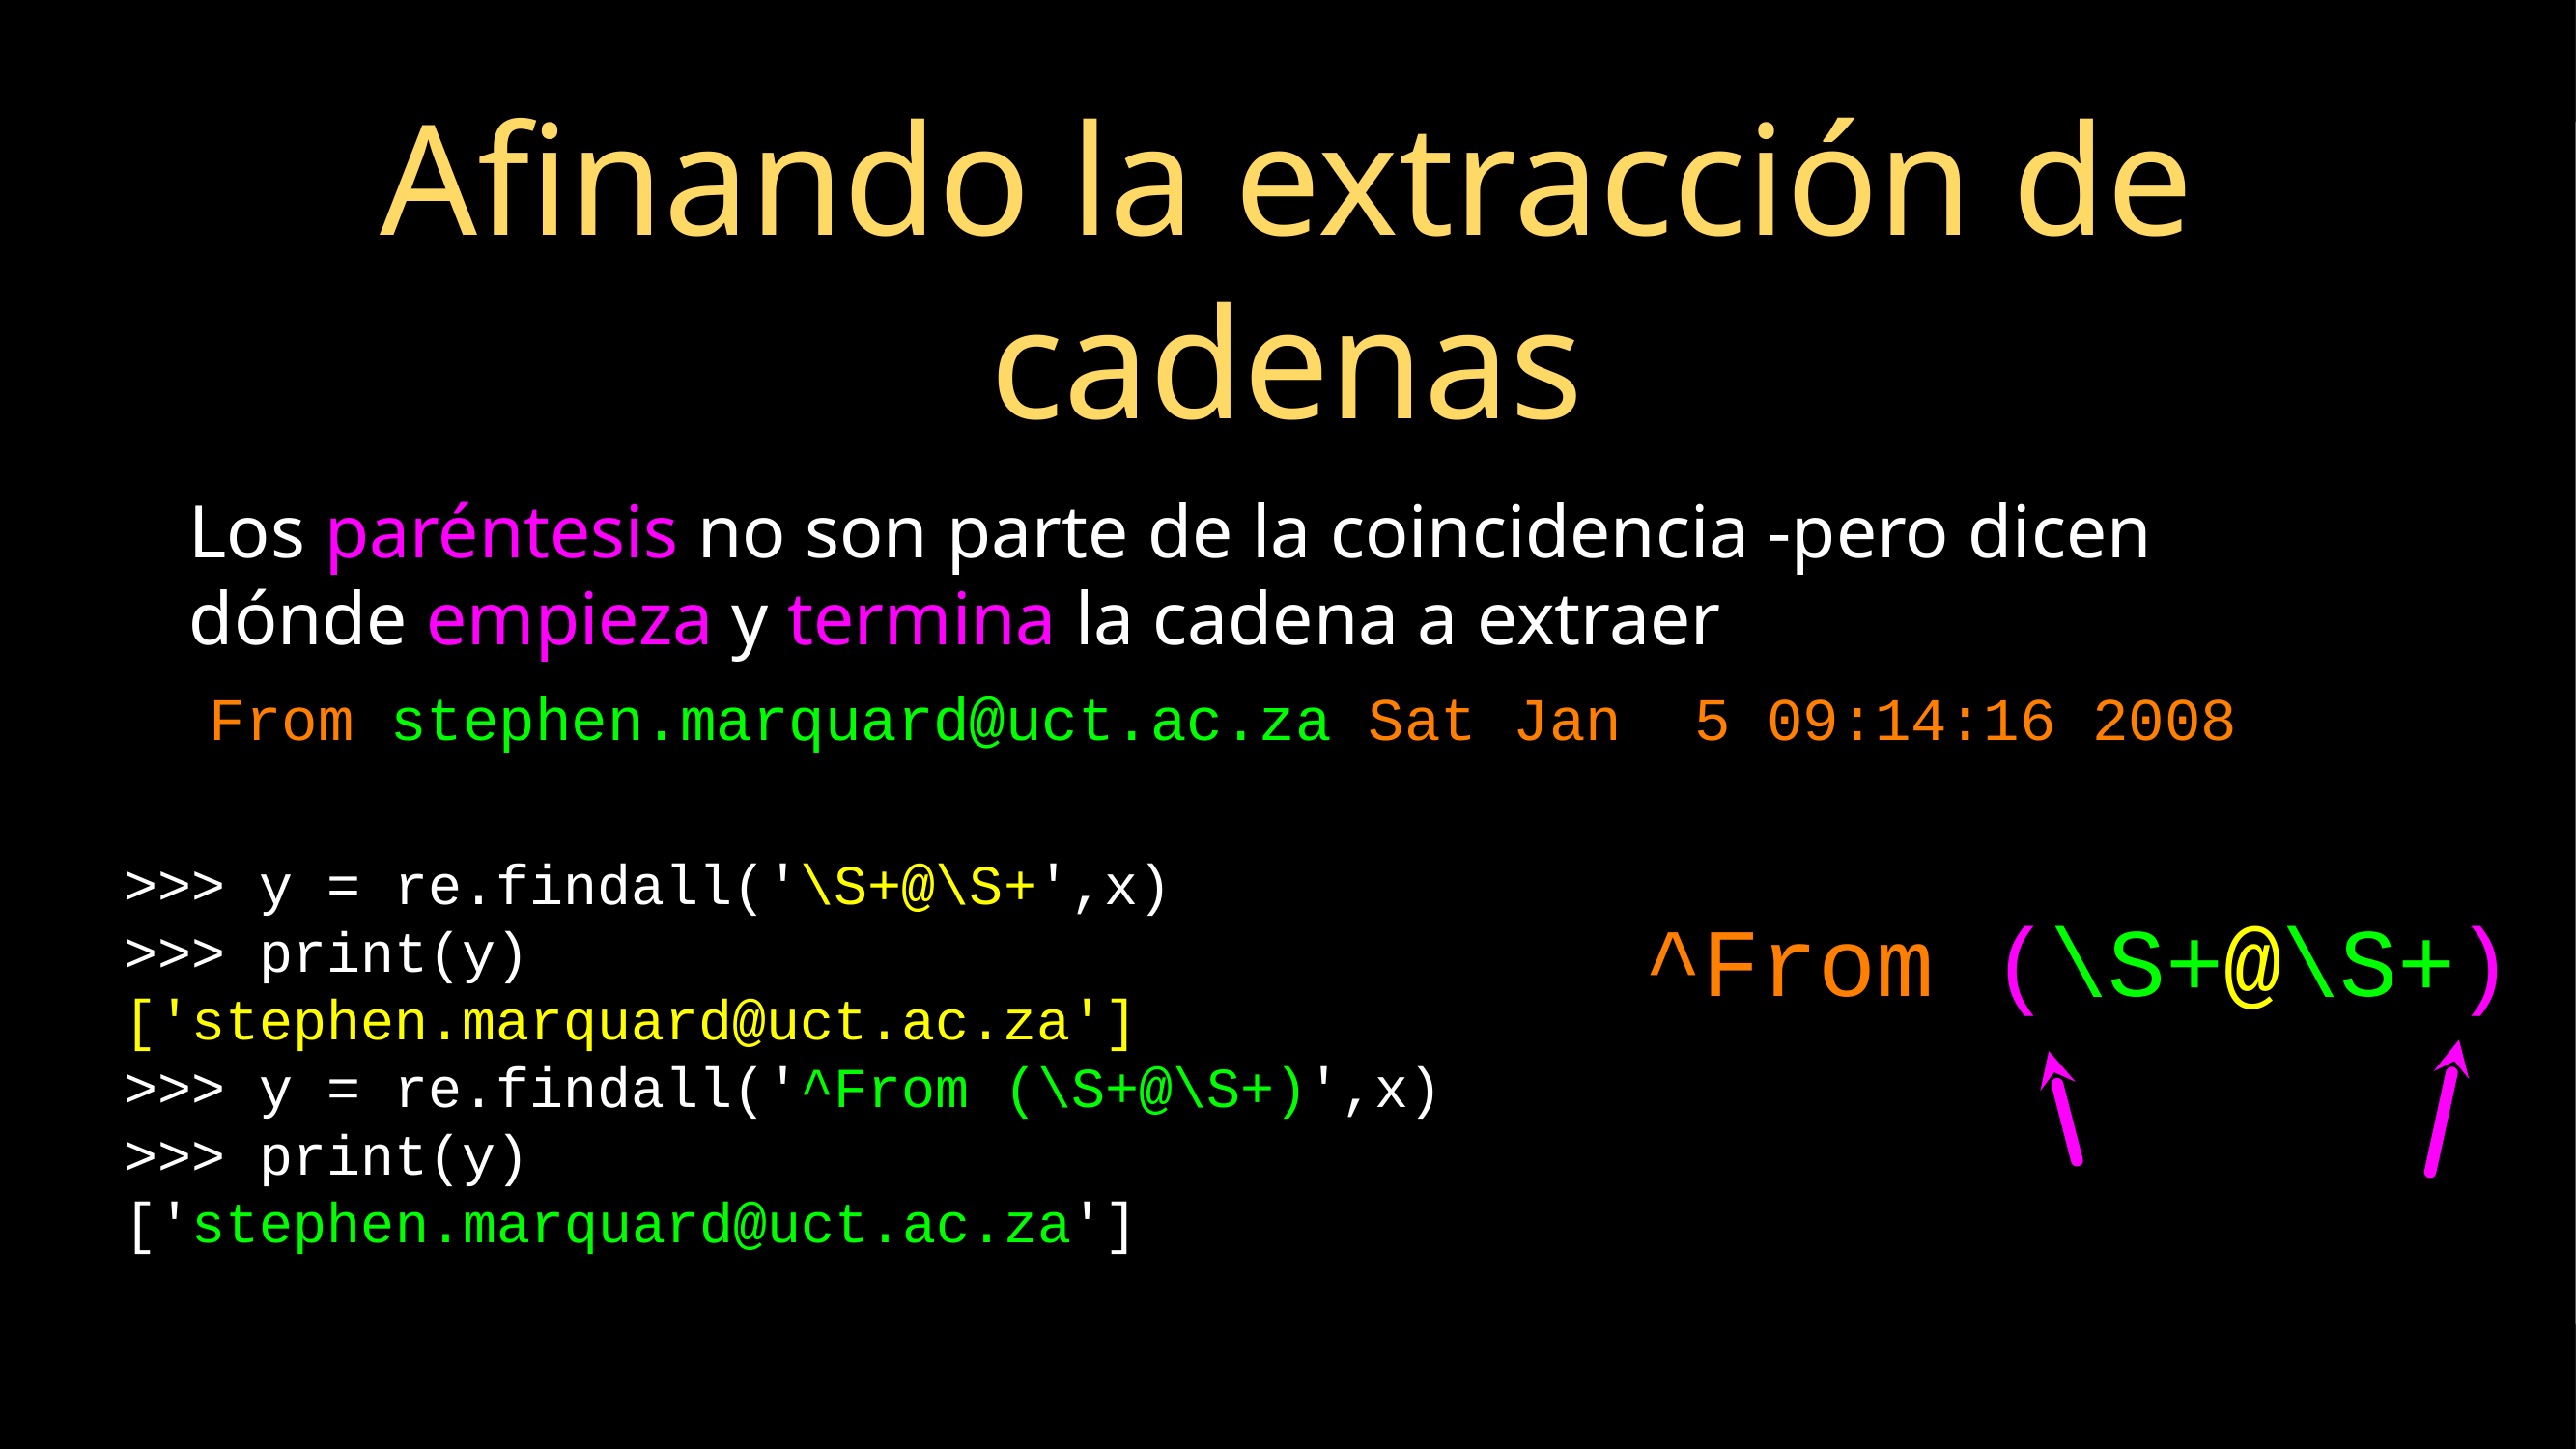

# Afinando la extracción de cadenas
Los paréntesis no son parte de la coincidencia -pero dicen dónde empieza y termina la cadena a extraer
From stephen.marquard@uct.ac.za Sat Jan 5 09:14:16 2008
>>> y = re.findall('\S+@\S+',x)
>>> print(y)
['stephen.marquard@uct.ac.za']
>>> y = re.findall('^From (\S+@\S+)',x)
>>> print(y)
['stephen.marquard@uct.ac.za']
^From (\S+@\S+)